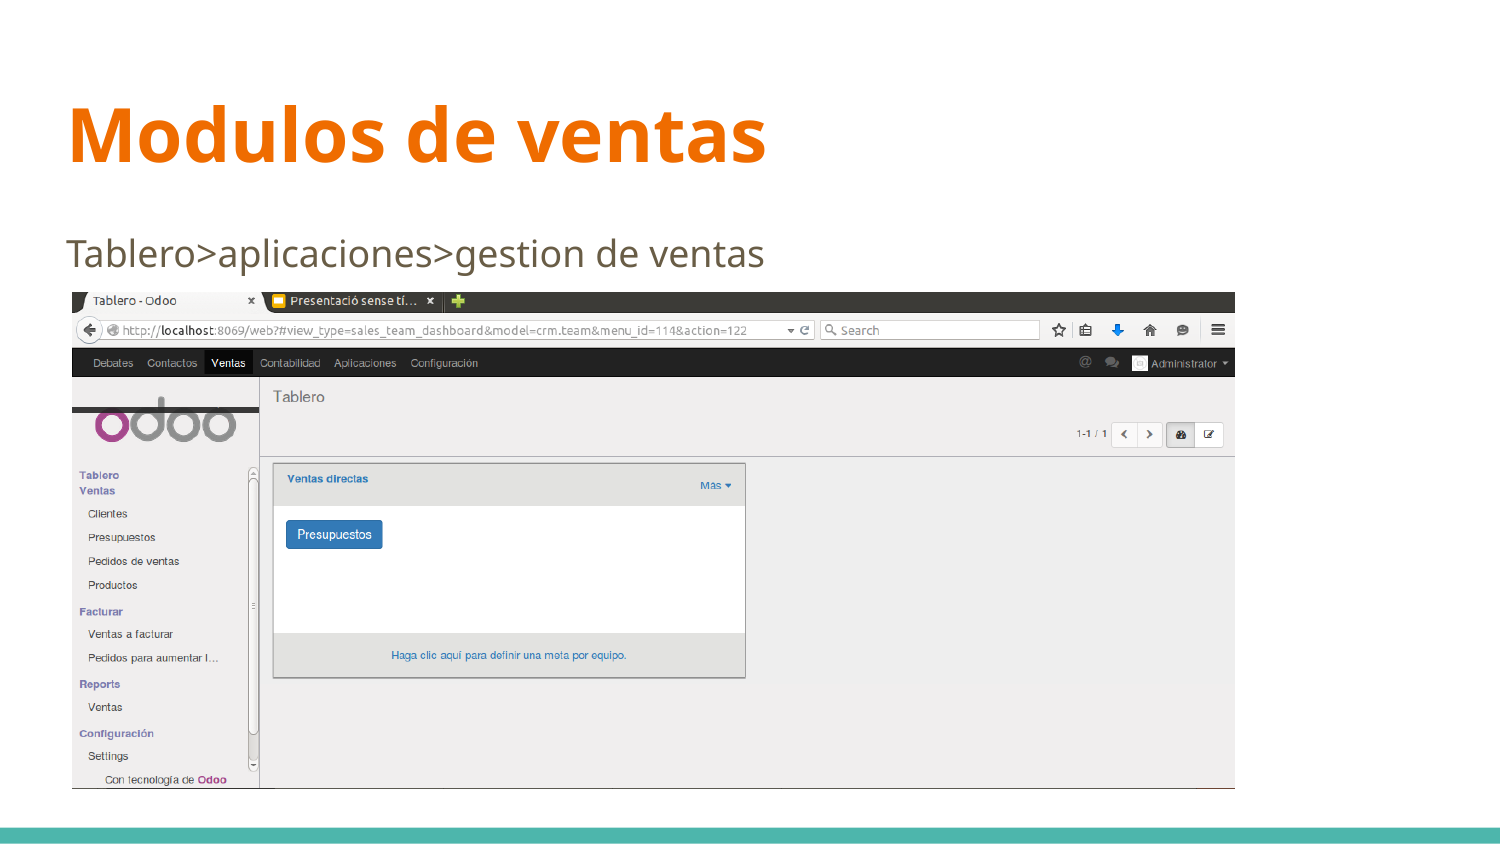

# Modulos de ventas
Tablero>aplicaciones>gestion de ventas